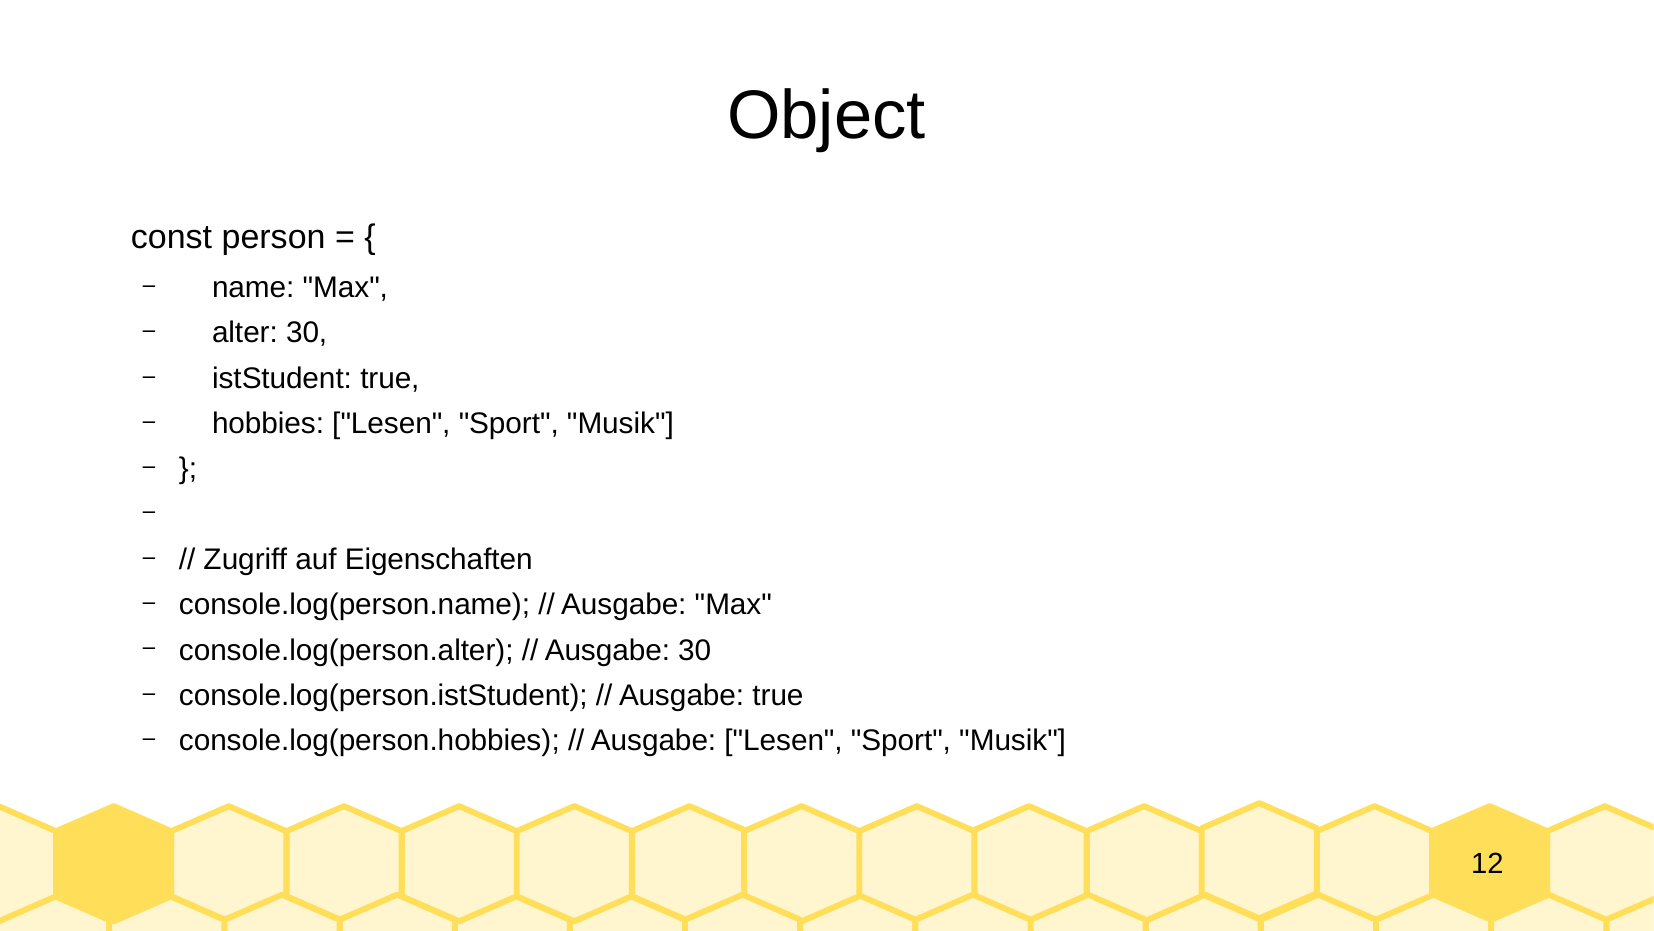

# Object
const person = {
 name: "Max",
 alter: 30,
 istStudent: true,
 hobbies: ["Lesen", "Sport", "Musik"]
};
// Zugriff auf Eigenschaften
console.log(person.name); // Ausgabe: "Max"
console.log(person.alter); // Ausgabe: 30
console.log(person.istStudent); // Ausgabe: true
console.log(person.hobbies); // Ausgabe: ["Lesen", "Sport", "Musik"]